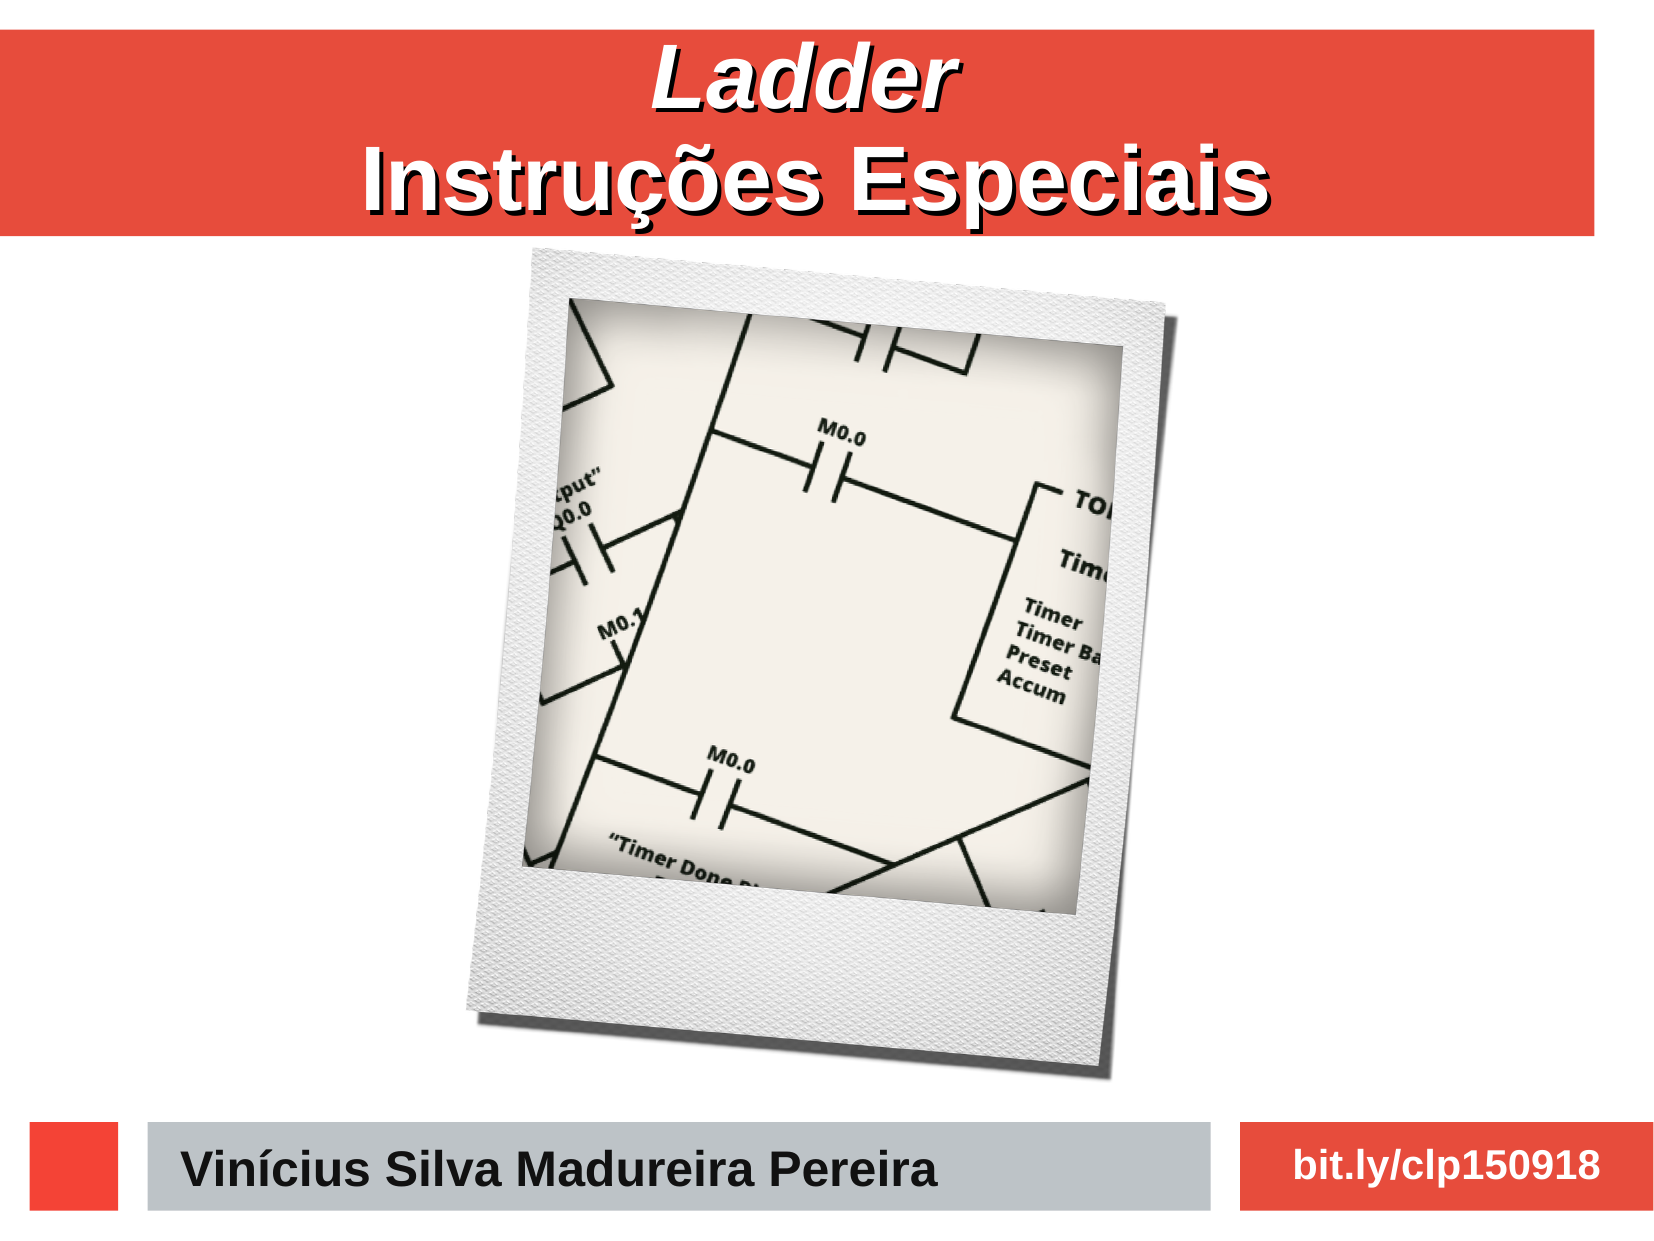

# Ladder Instruções Especiais
Vinícius Silva Madureira Pereira
bit.ly/clp150918